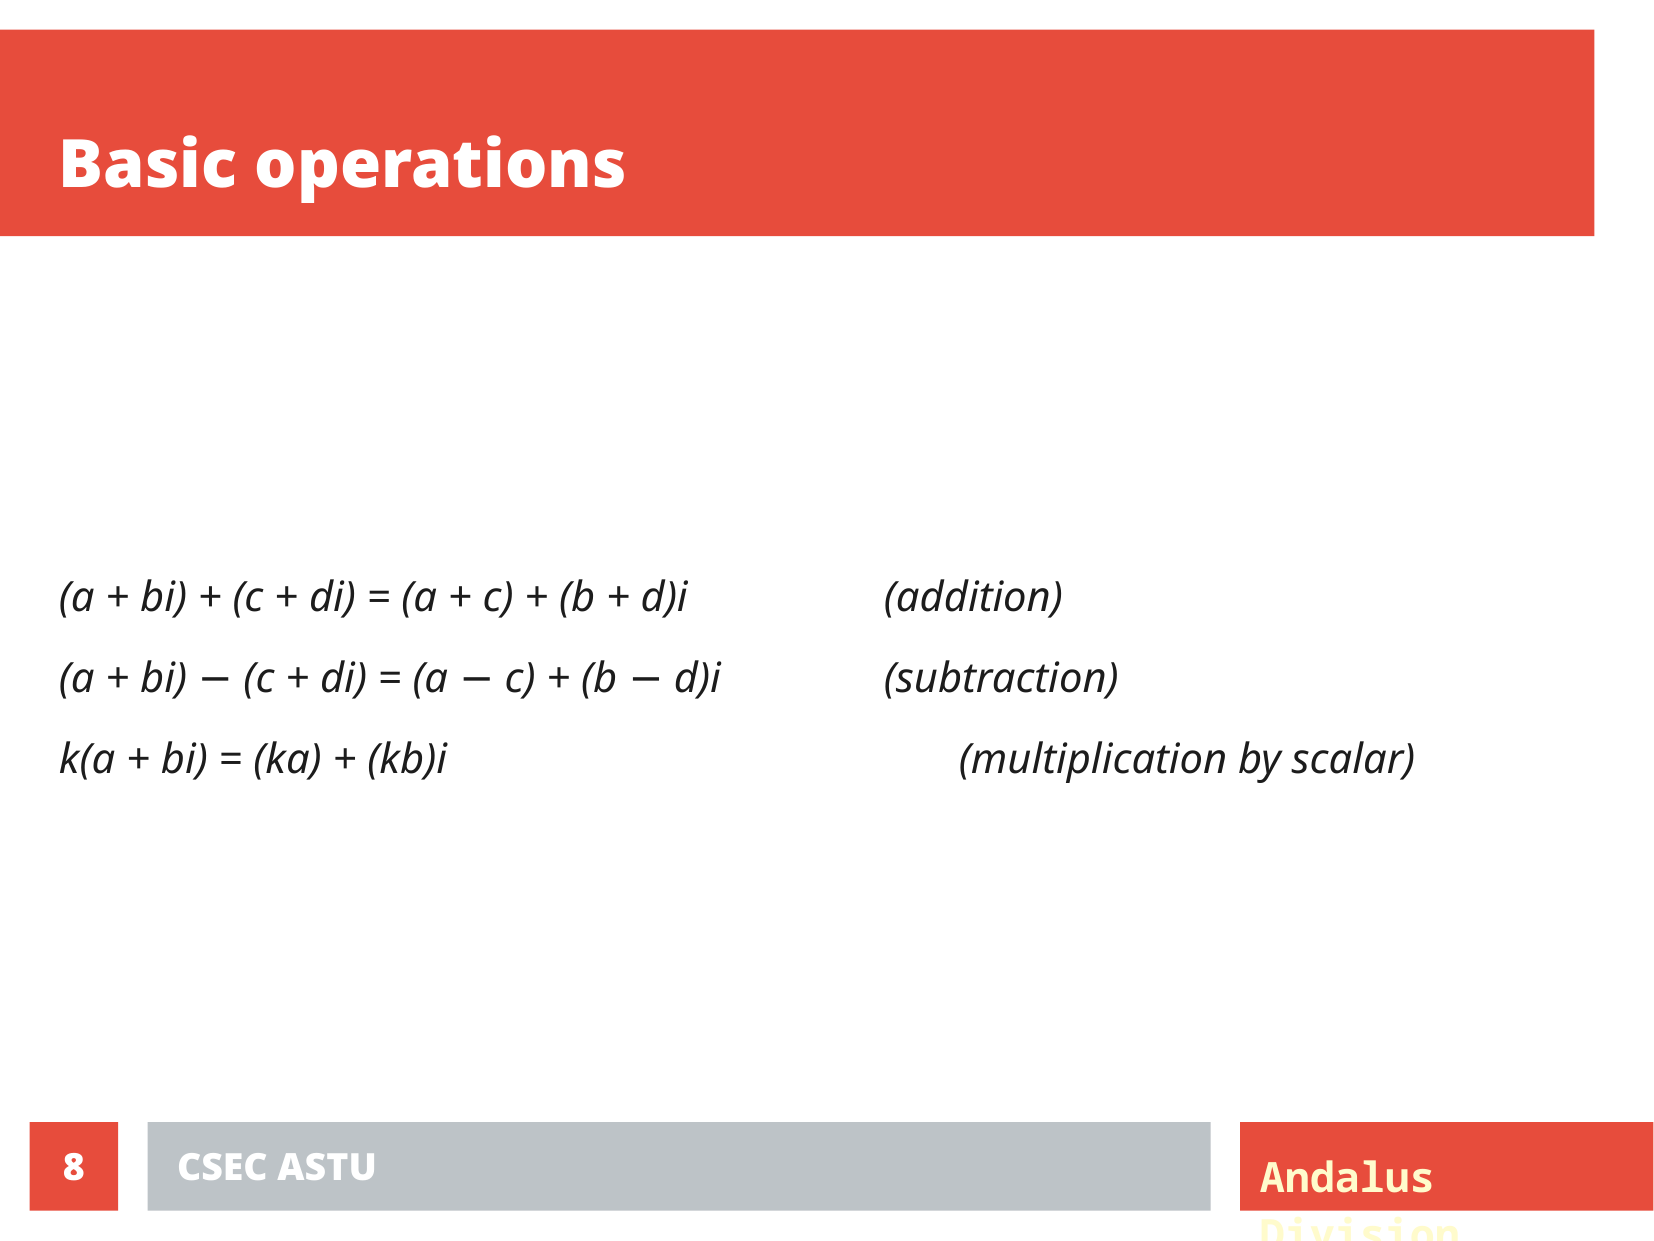

# Basic operations
(a + bi) + (c + di) = (a + c) + (b + d)i 			(addition)
(a + bi) − (c + di) = (a − c) + (b − d)i 			(subtraction)
k(a + bi) = (ka) + (kb)i 							(multiplication by scalar)
8
CSEC ASTU
Andalus Division